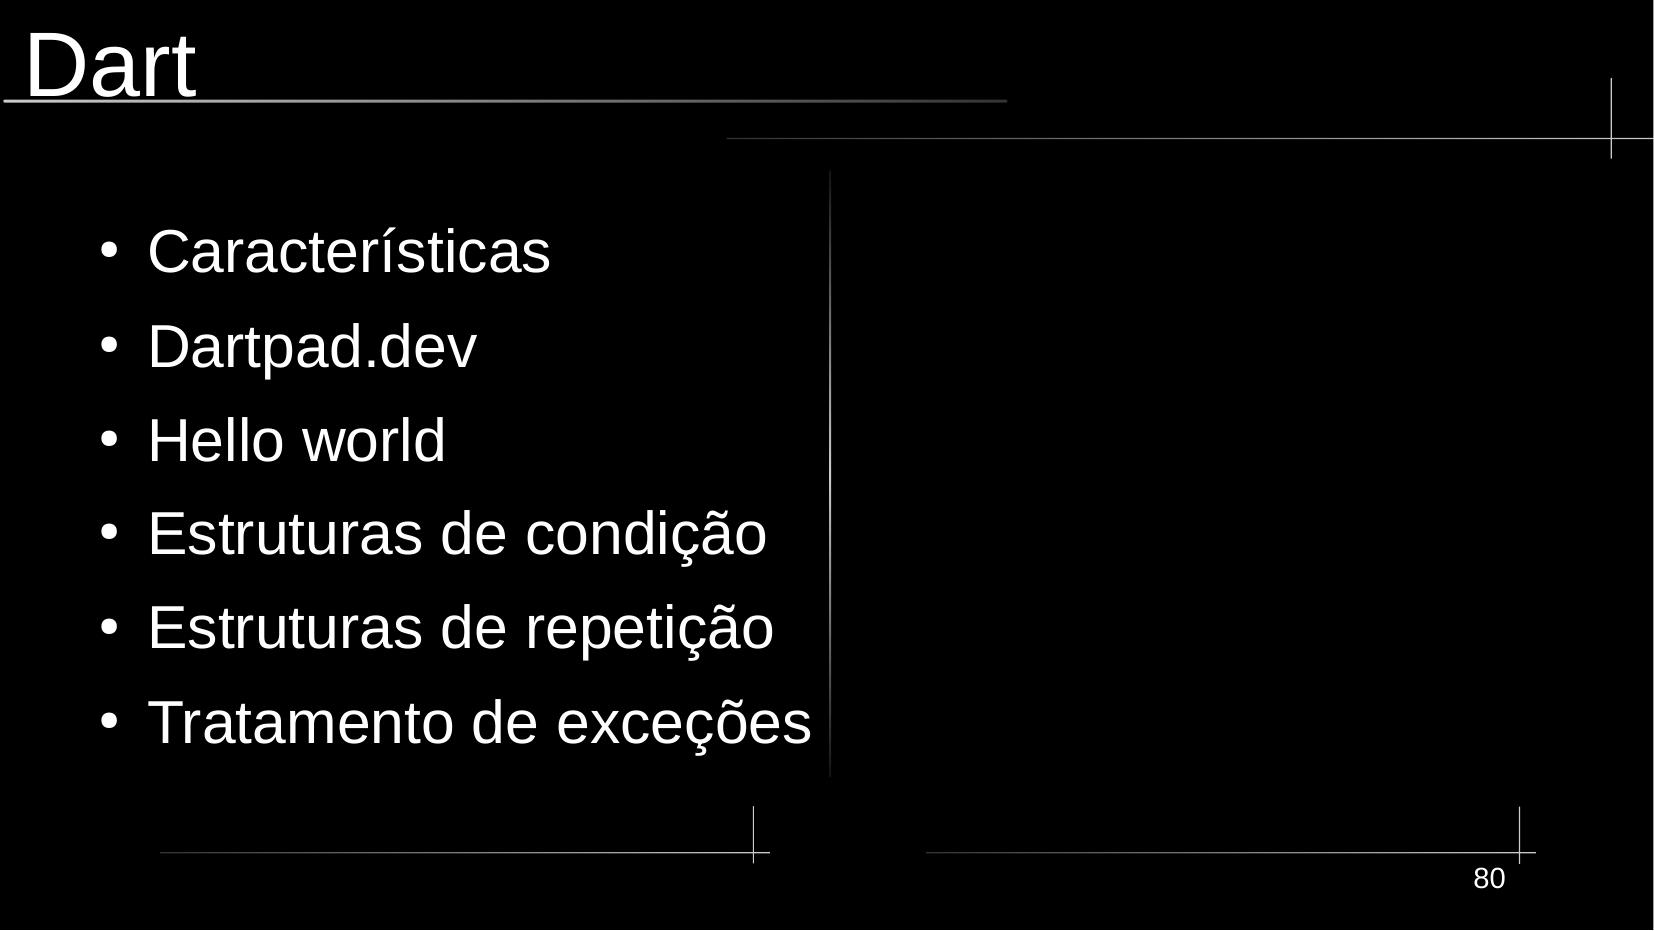

# Dart
Características
Dartpad.dev
Hello world
Estruturas de condição
Estruturas de repetição
Tratamento de exceções
80